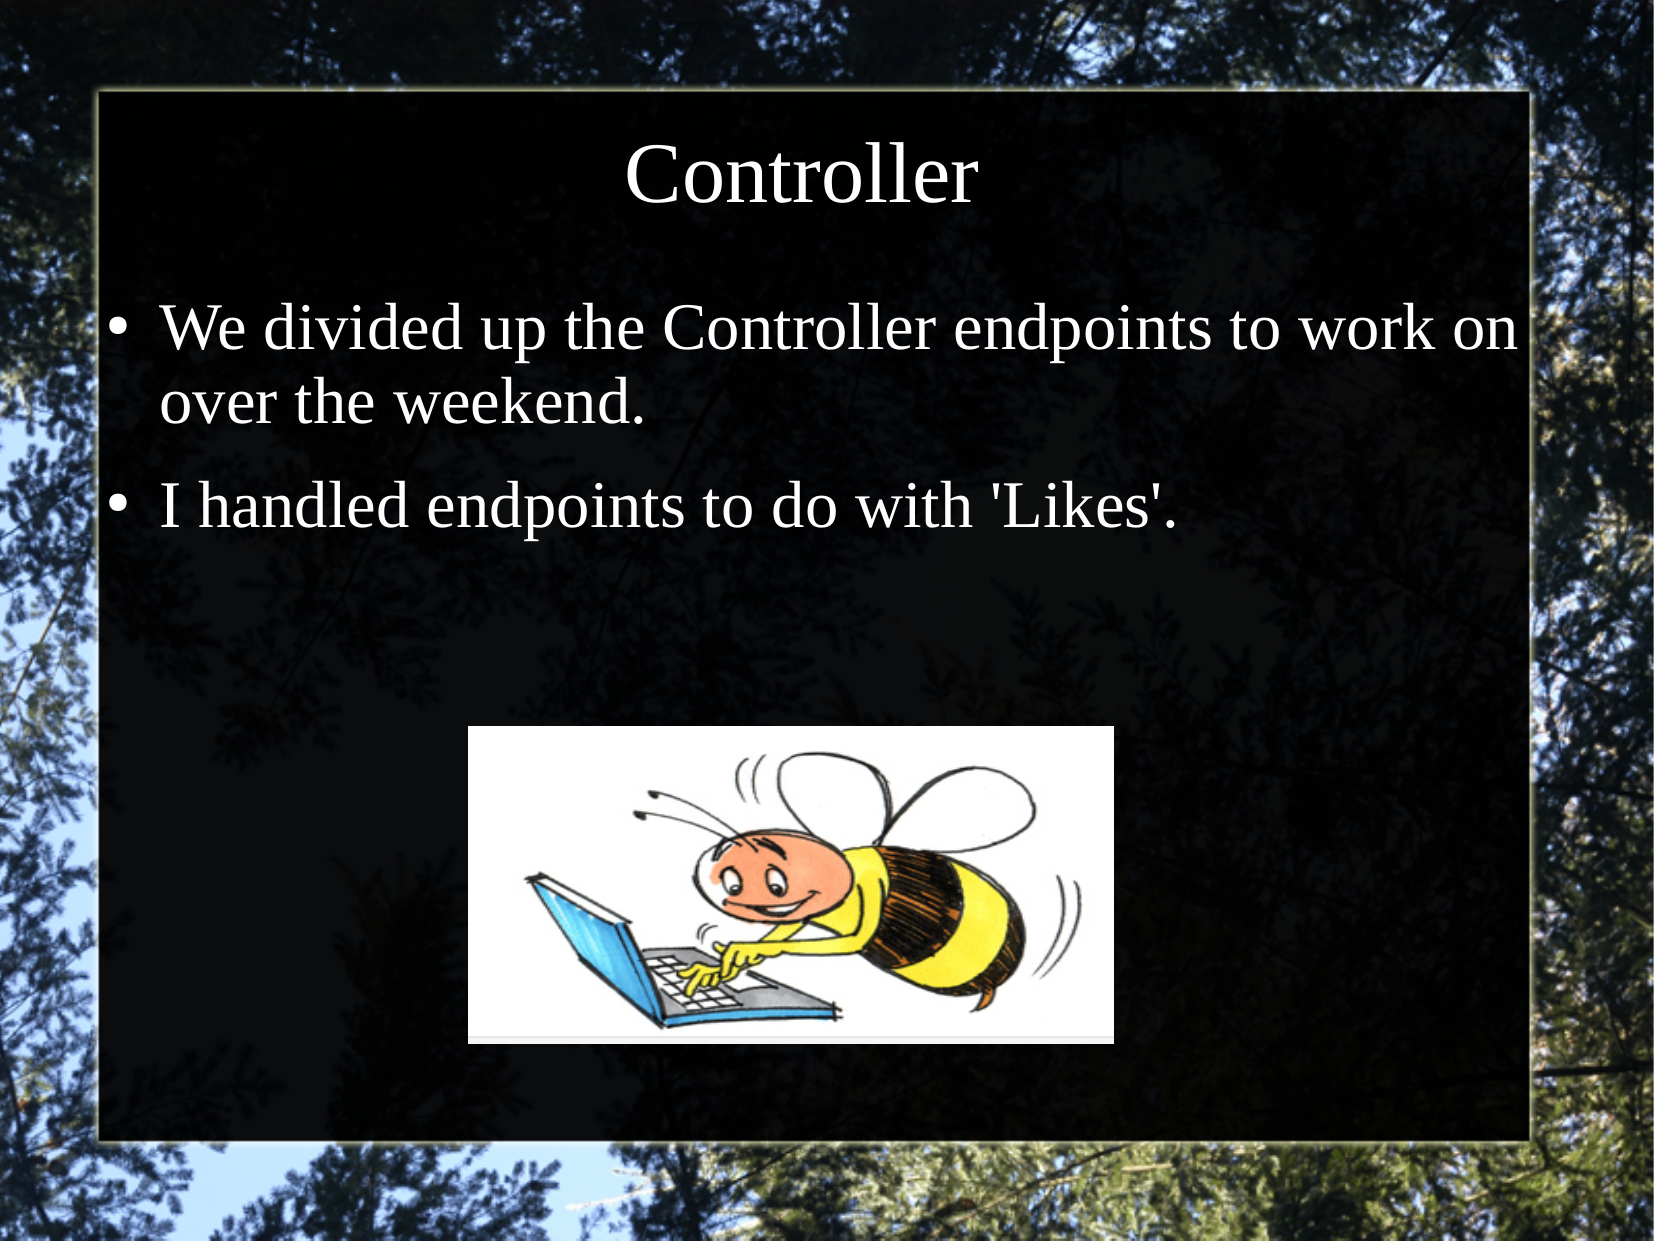

# Controller
We divided up the Controller endpoints to work on over the weekend.
I handled endpoints to do with 'Likes'.